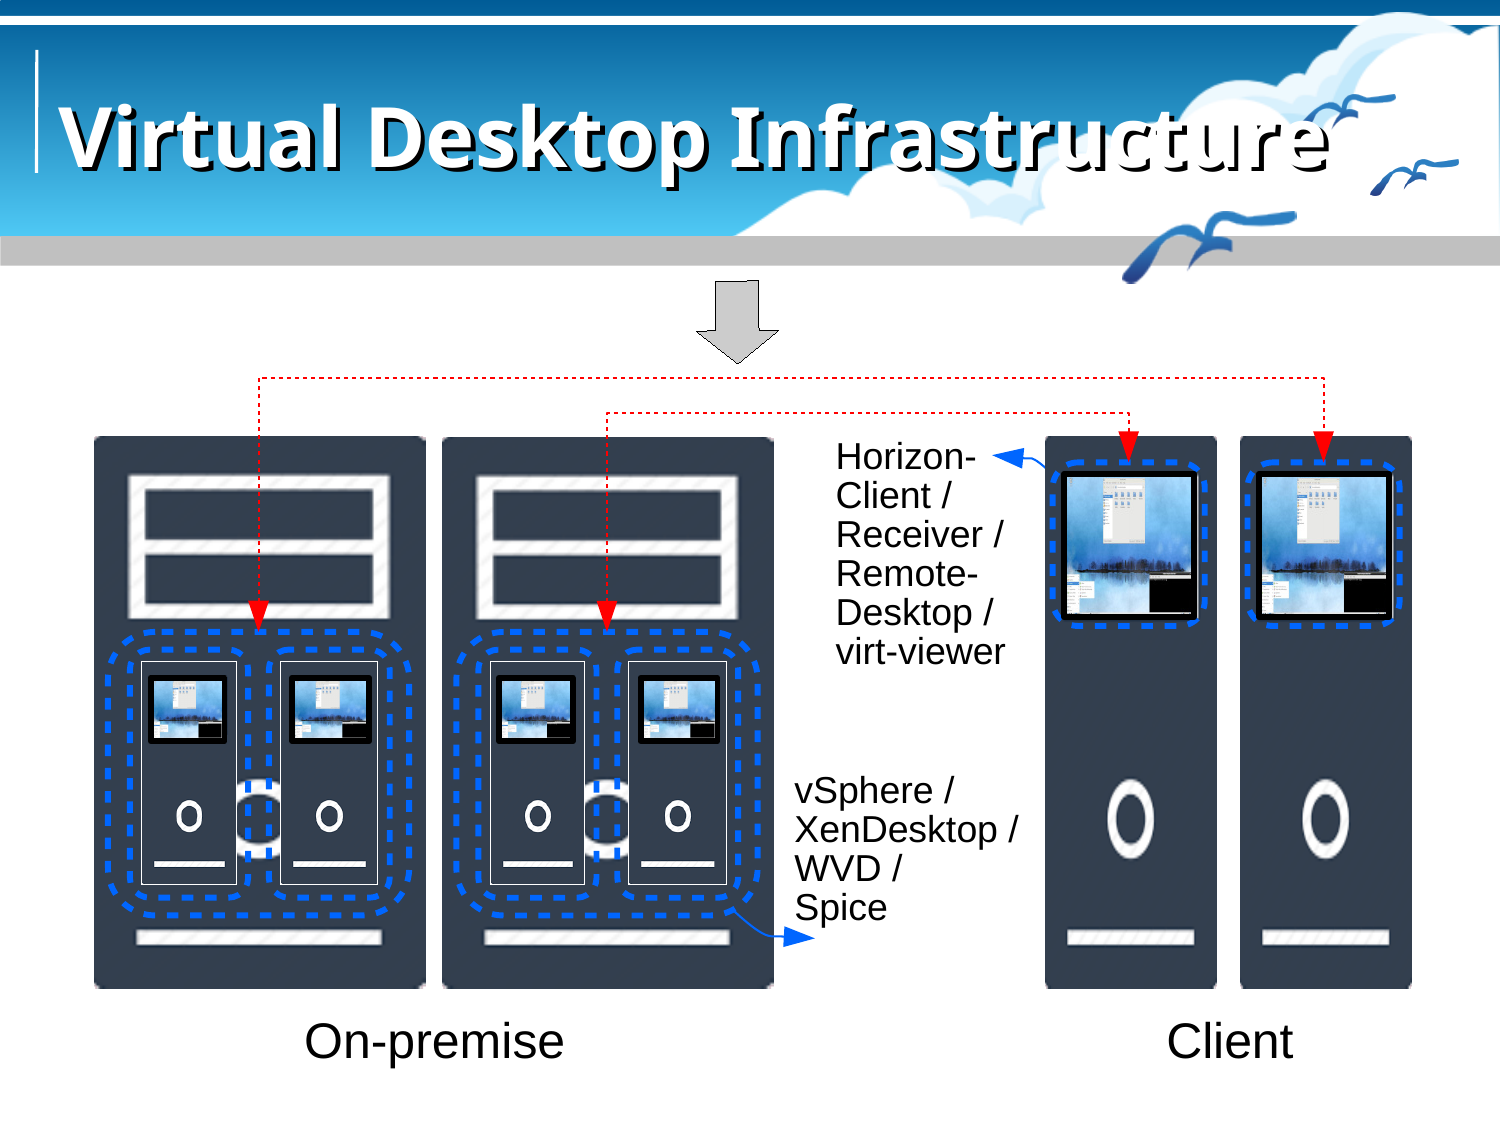

# Virtual Desktop Infrastructure
Horizon-
Client /
Receiver /
Remote- Desktop /
virt-viewer
vSphere /
XenDesktop /
WVD /
Spice
On-premise
Client